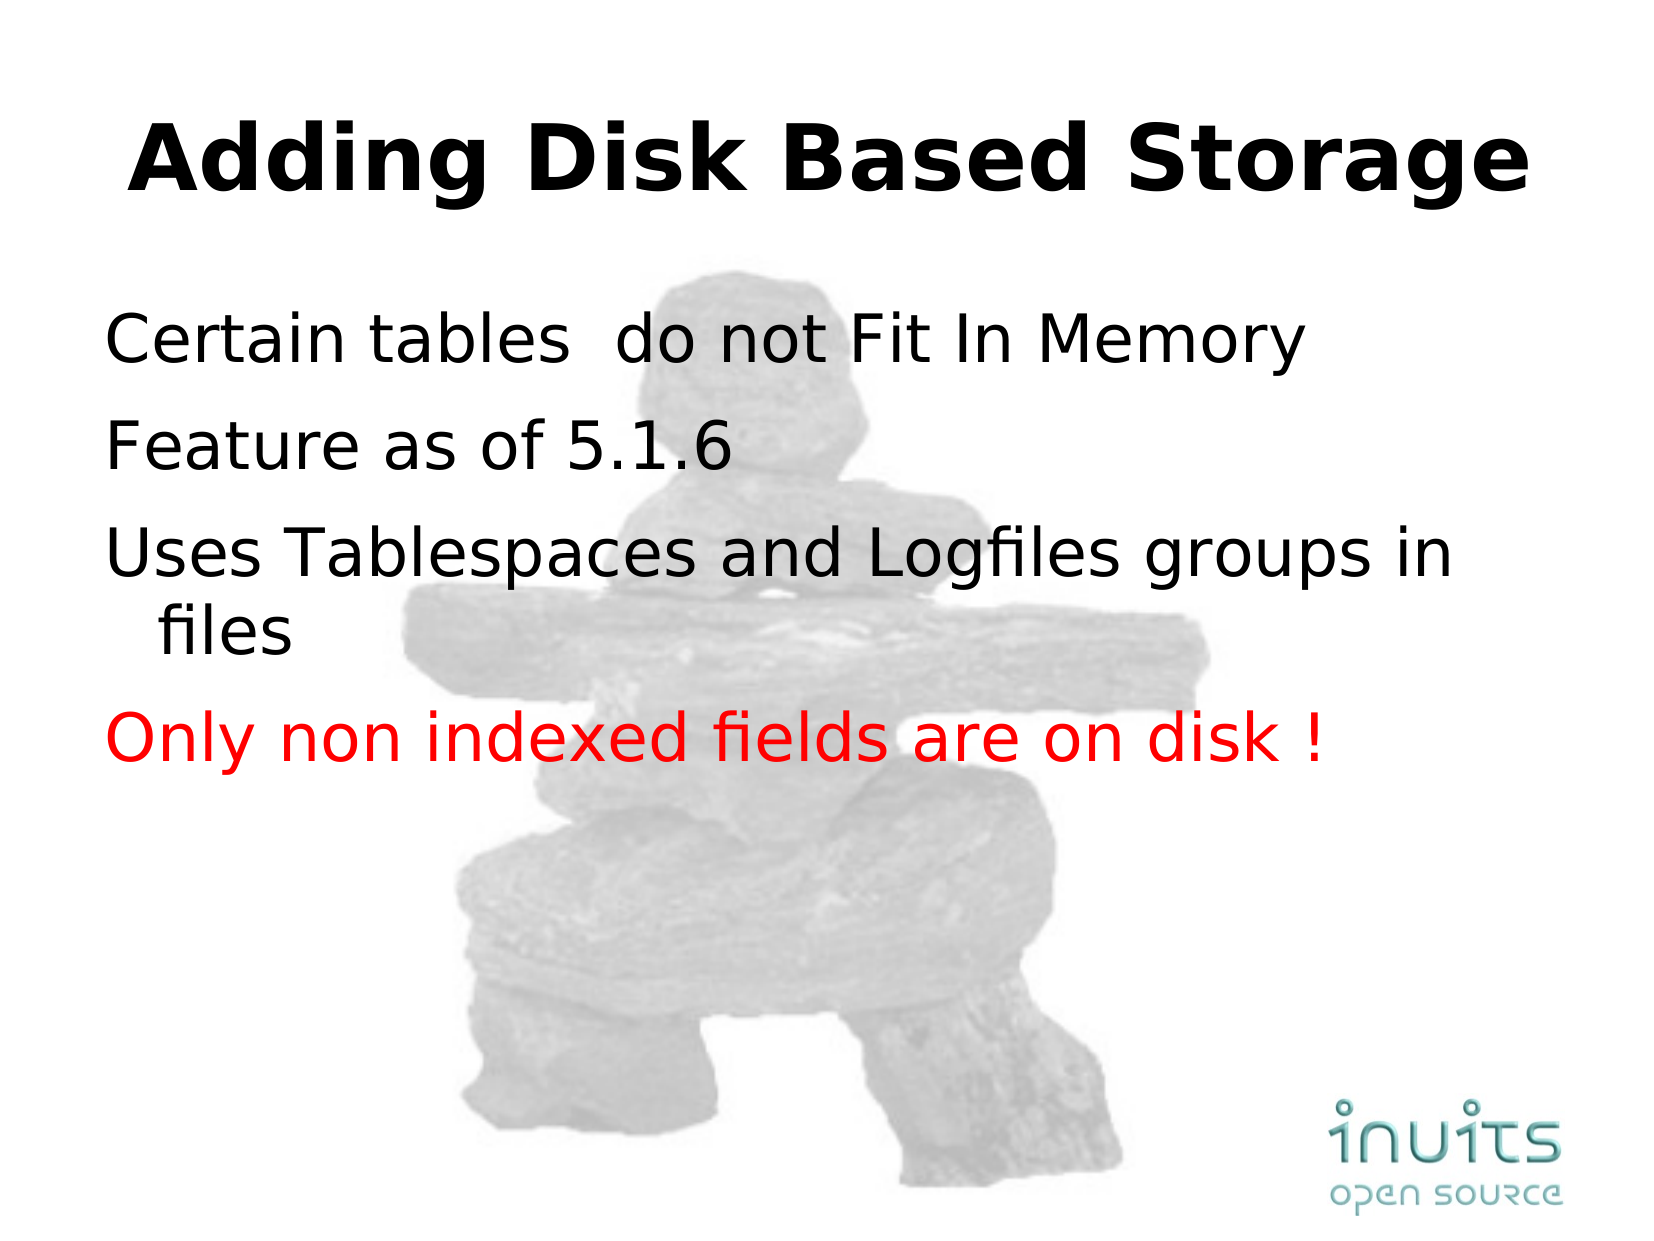

# Adding Disk Based Storage
Certain tables do not Fit In Memory
Feature as of 5.1.6
Uses Tablespaces and Logfiles groups in files
Only non indexed fields are on disk !